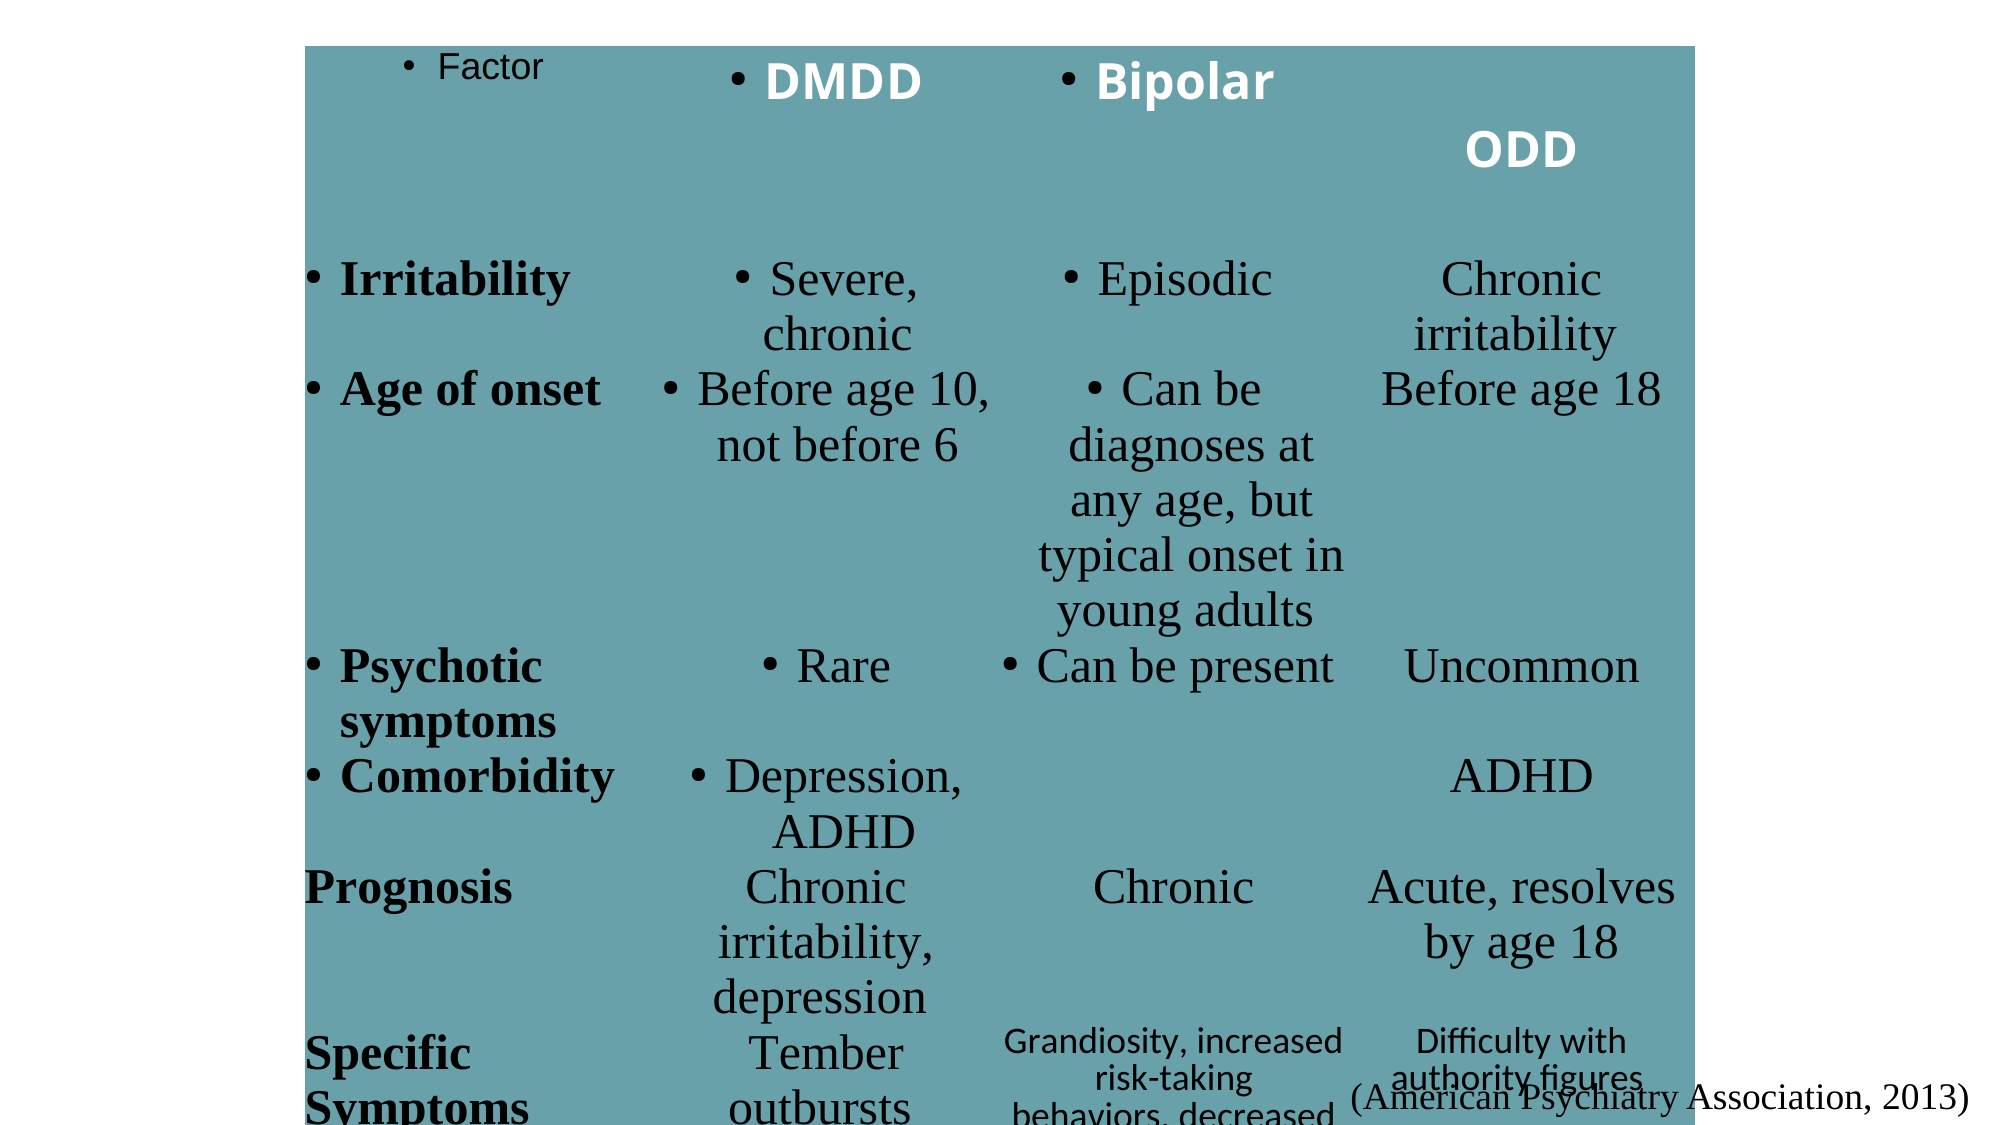

| Factor | DMDD | Bipolar | ODD |
| --- | --- | --- | --- |
| Irritability | Severe, chronic | Episodic | Chronic irritability |
| Age of onset | Before age 10, not before 6 | Can be diagnoses at any age, but typical onset in young adults | Before age 18 |
| Psychotic symptoms | Rare | Can be present | Uncommon |
| Comorbidity | Depression, ADHD | | ADHD |
| Prognosis | Chronic irritability, depression | Chronic | Acute, resolves by age 18 |
| Specific Symptoms | Tember outbursts | Grandiosity, increased risk-taking behaviors, decreased need for sleep | Difficulty with authority figures |
(American Psychiatry Association, 2013)